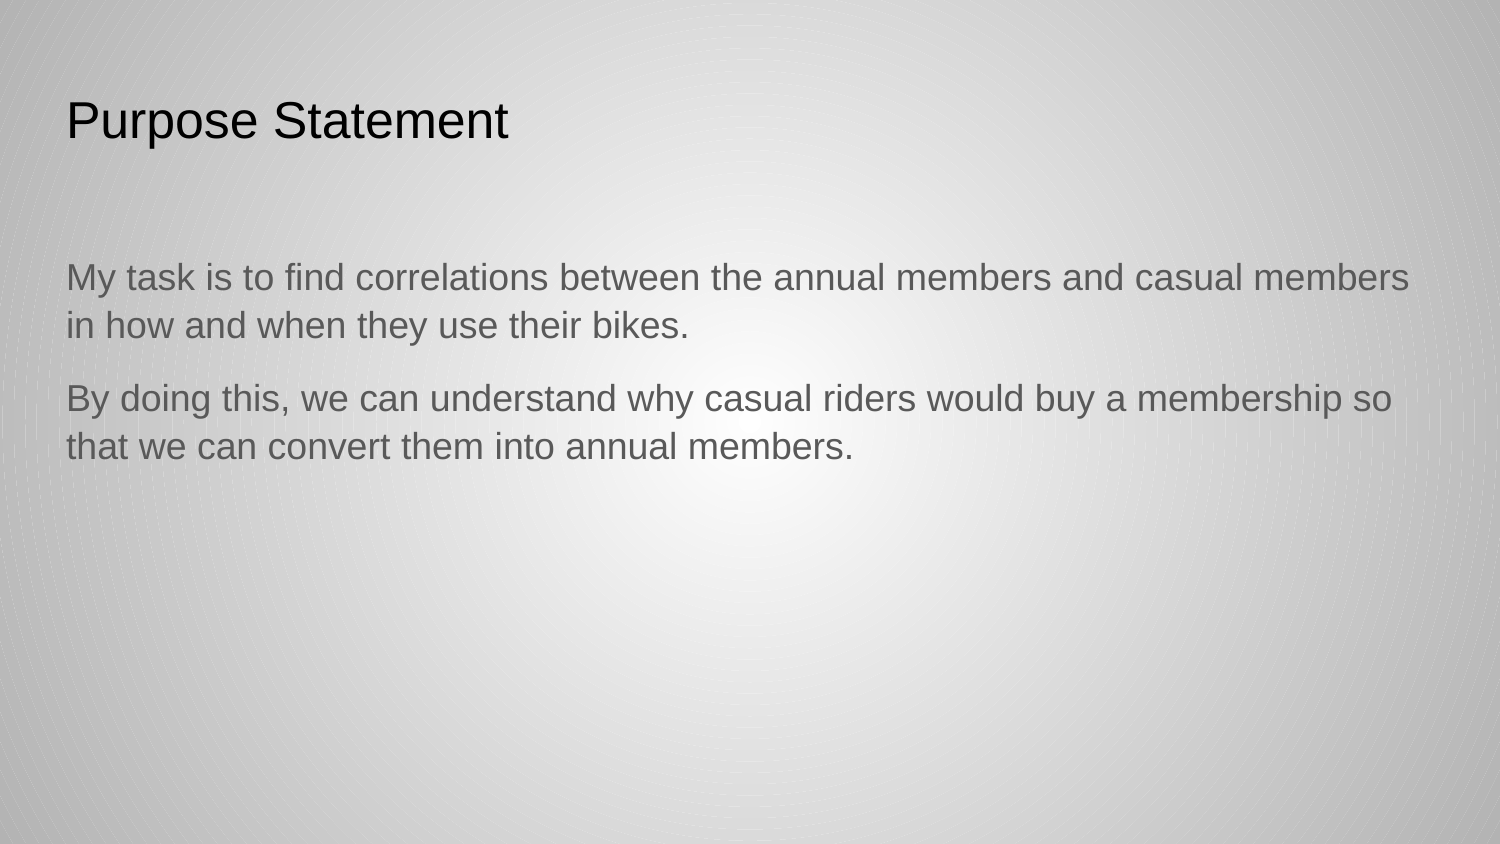

# Purpose Statement
My task is to find correlations between the annual members and casual members in how and when they use their bikes.
By doing this, we can understand why casual riders would buy a membership so that we can convert them into annual members.